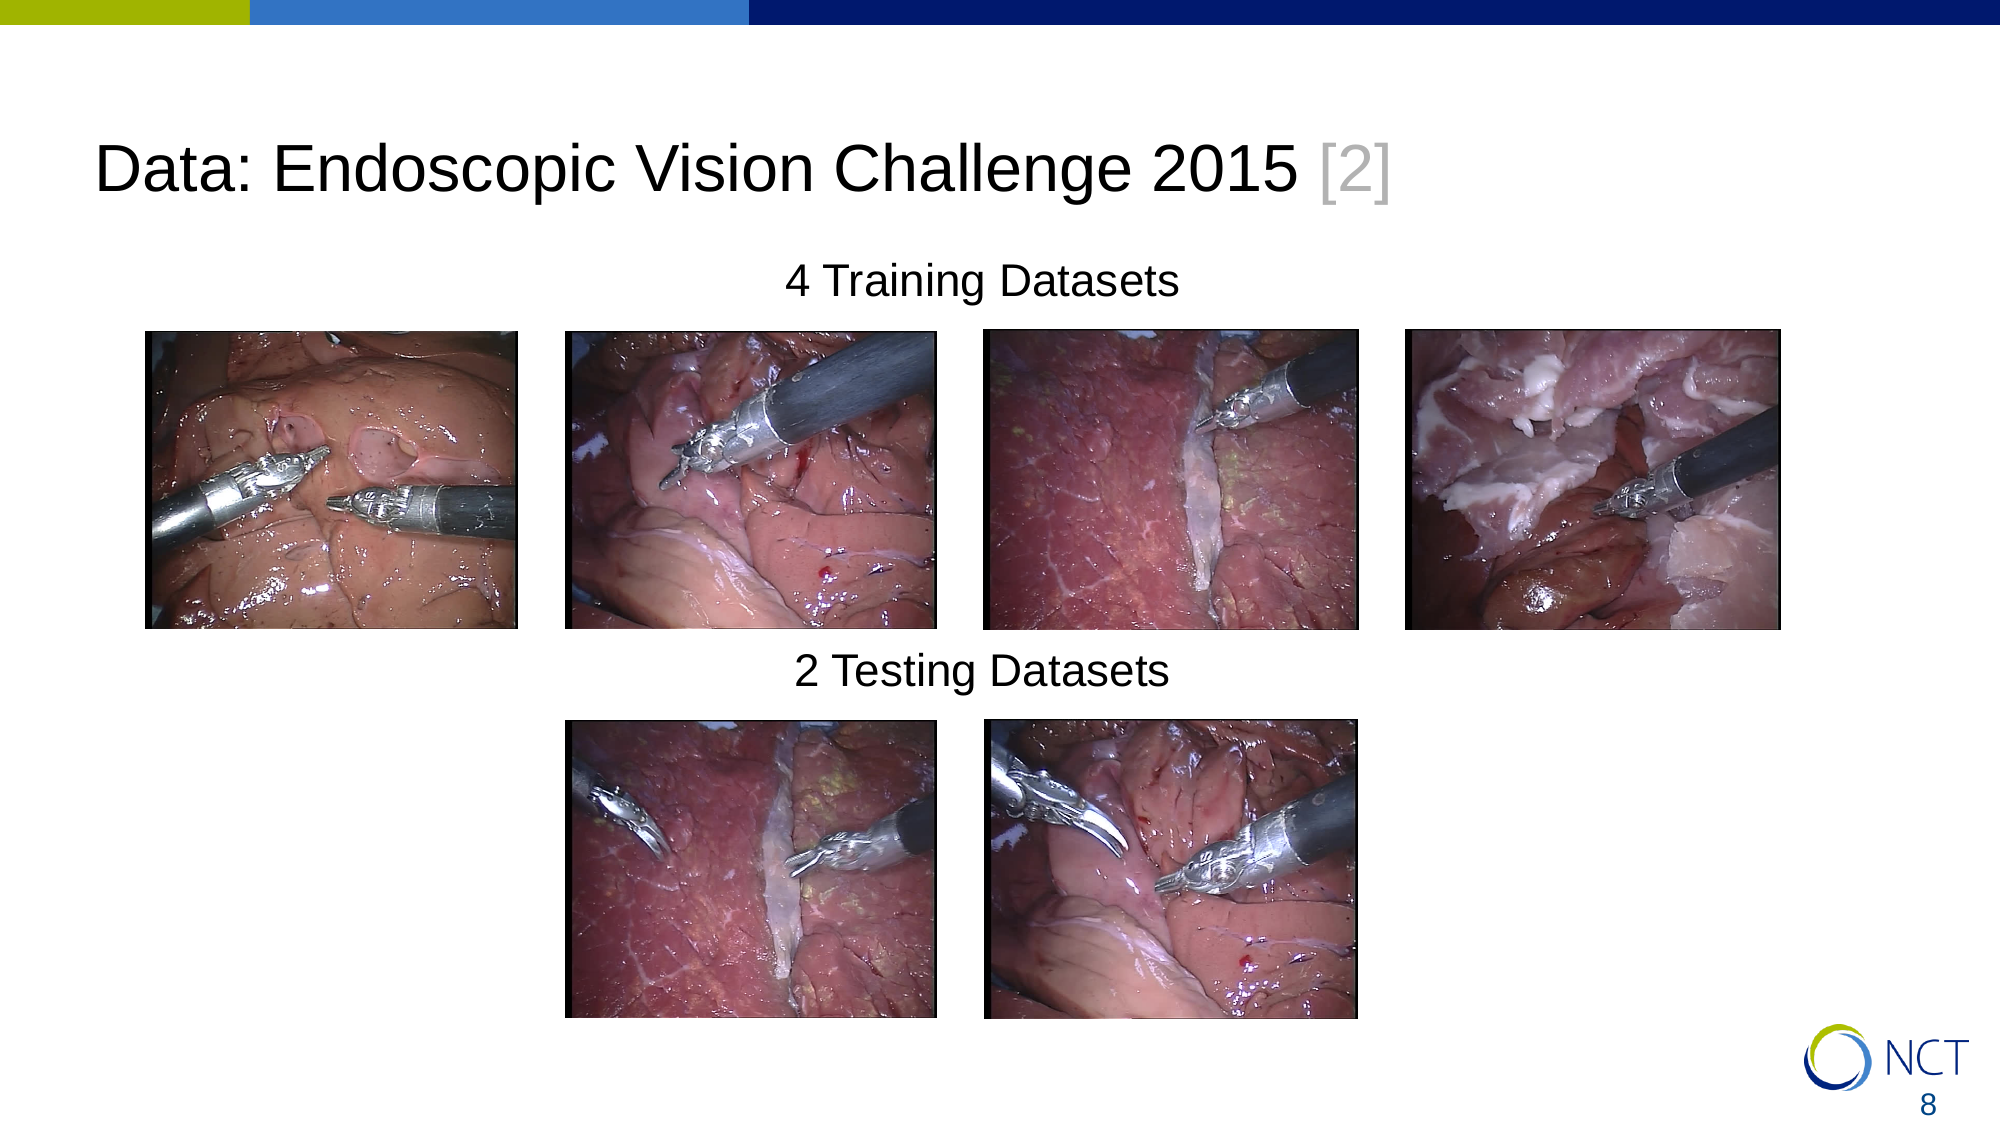

# Data: Endoscopic Vision Challenge 2015 [2]
4 Training Datasets
2 Testing Datasets
8